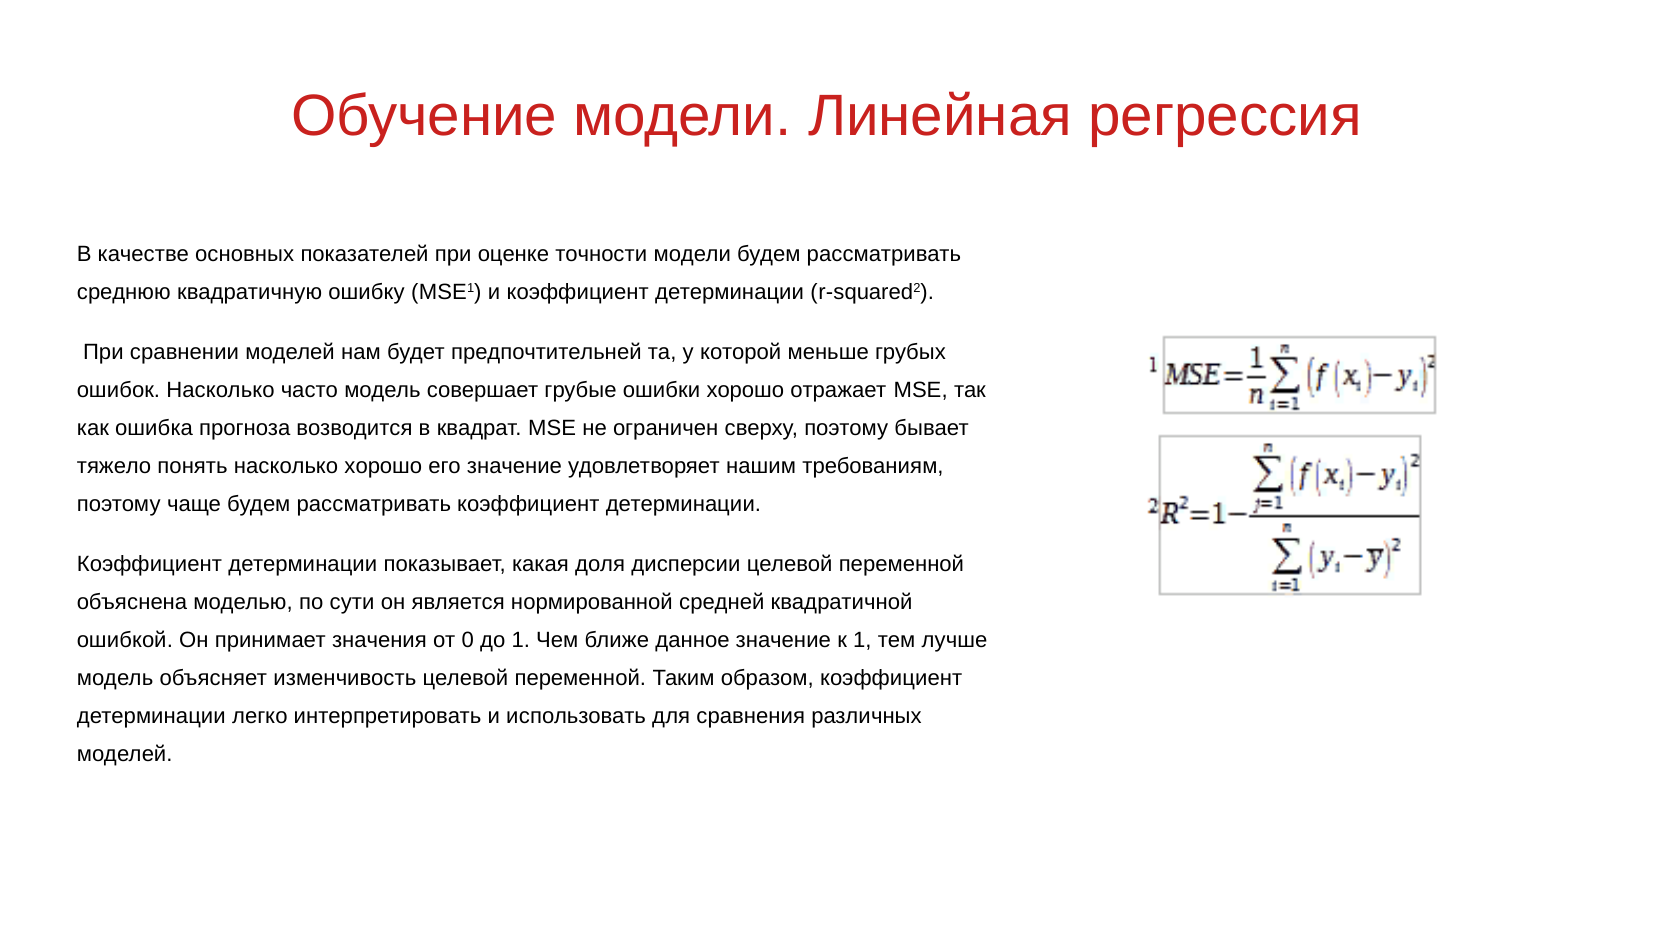

# Обучение модели. Линейная регрессия
В качестве основных показателей при оценке точности модели будем рассматривать среднюю квадратичную ошибку (MSE1) и коэффициент детерминации (r-squared2).
 При сравнении моделей нам будет предпочтительней та, у которой меньше грубых ошибок. Насколько часто модель совершает грубые ошибки хорошо отражает MSE, так как ошибка прогноза возводится в квадрат. MSE не ограничен сверху, поэтому бывает тяжело понять насколько хорошо его значение удовлетворяет нашим требованиям, поэтому чаще будем рассматривать коэффициент детерминации.
Коэффициент детерминации показывает, какая доля дисперсии целевой переменной объяснена моделью, по сути он является нормированной средней квадратичной ошибкой. Он принимает значения от 0 до 1. Чем ближе данное значение к 1, тем лучше модель объясняет изменчивость целевой переменной. Таким образом, коэффициент детерминации легко интерпретировать и использовать для сравнения различных моделей.